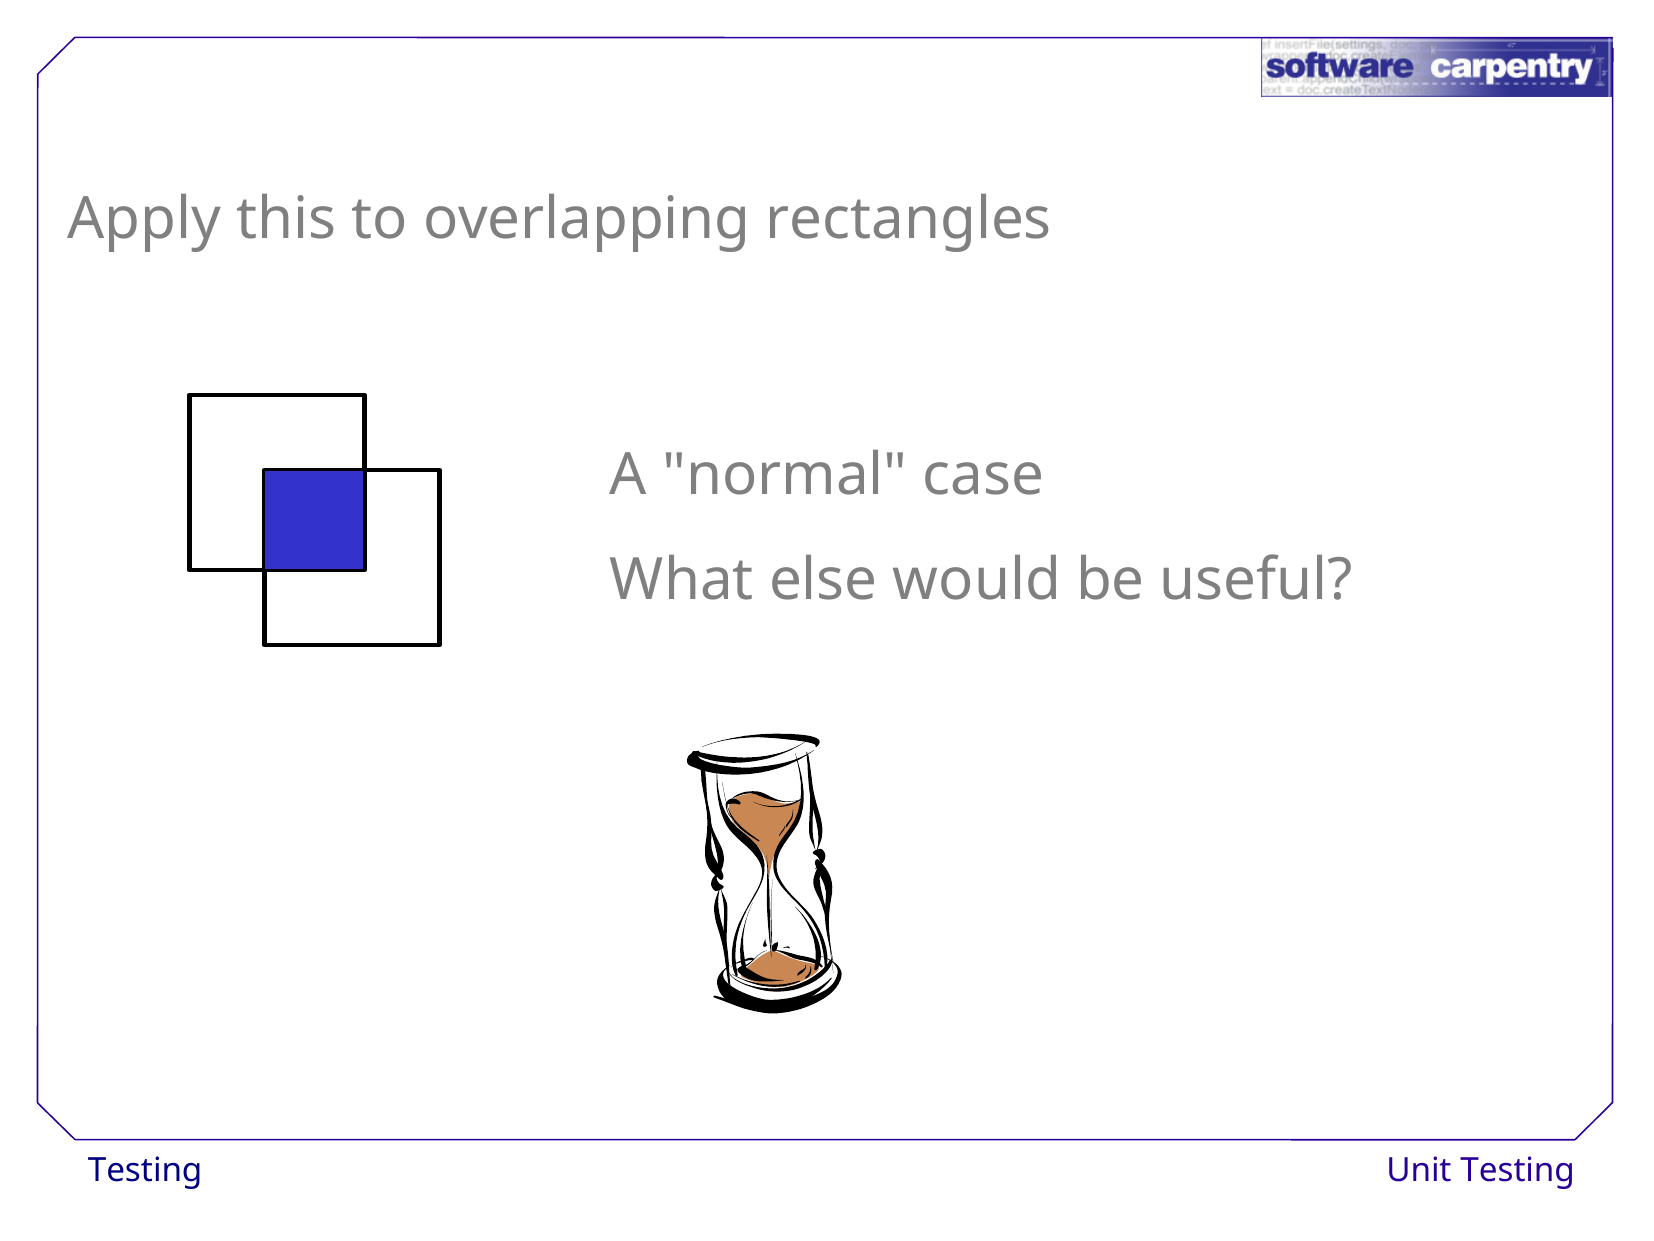

Apply this to overlapping rectangles
A "normal" case
What else would be useful?